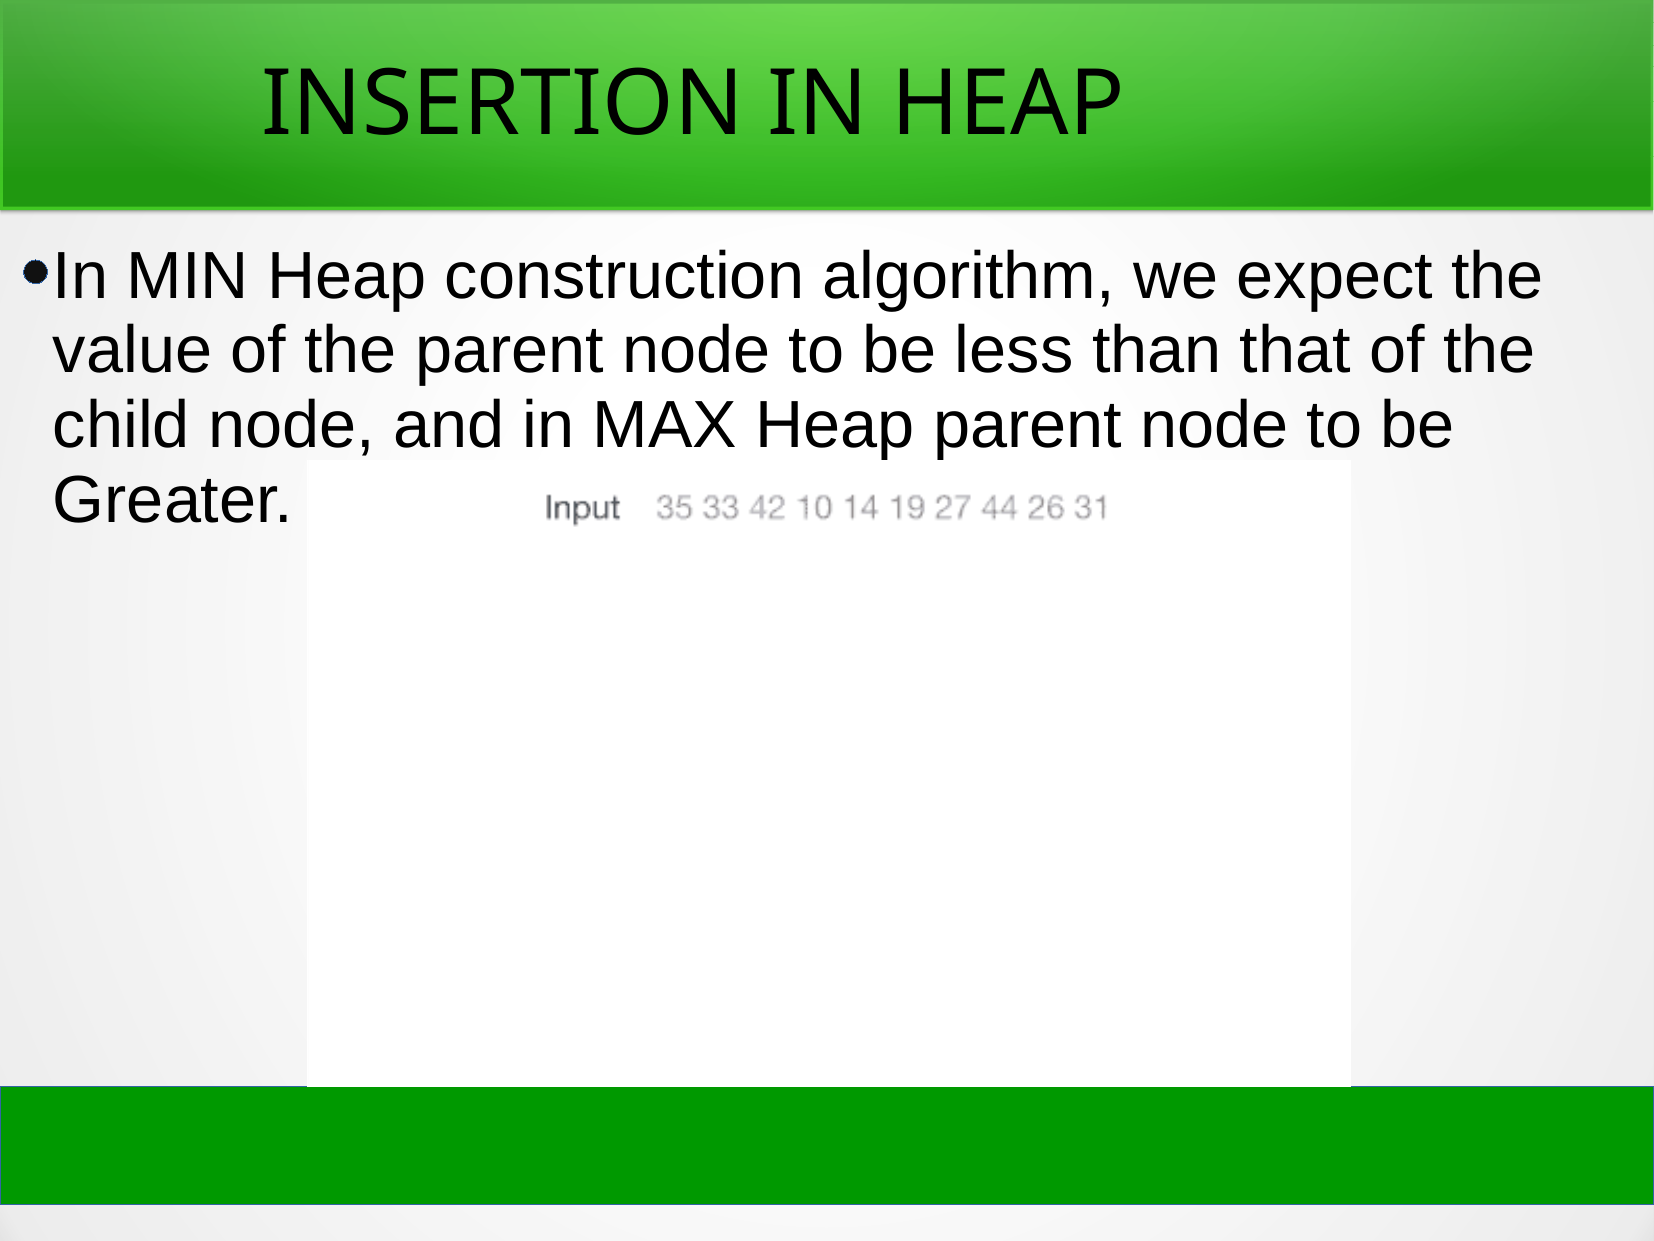

INSERTION IN HEAP
 In MIN Heap construction algorithm, we expect the
 value of the parent node to be less than that of the
 child node, and in MAX Heap parent node to be
 Greater.
12/26/03
AVL Trees - Lecture 8
27